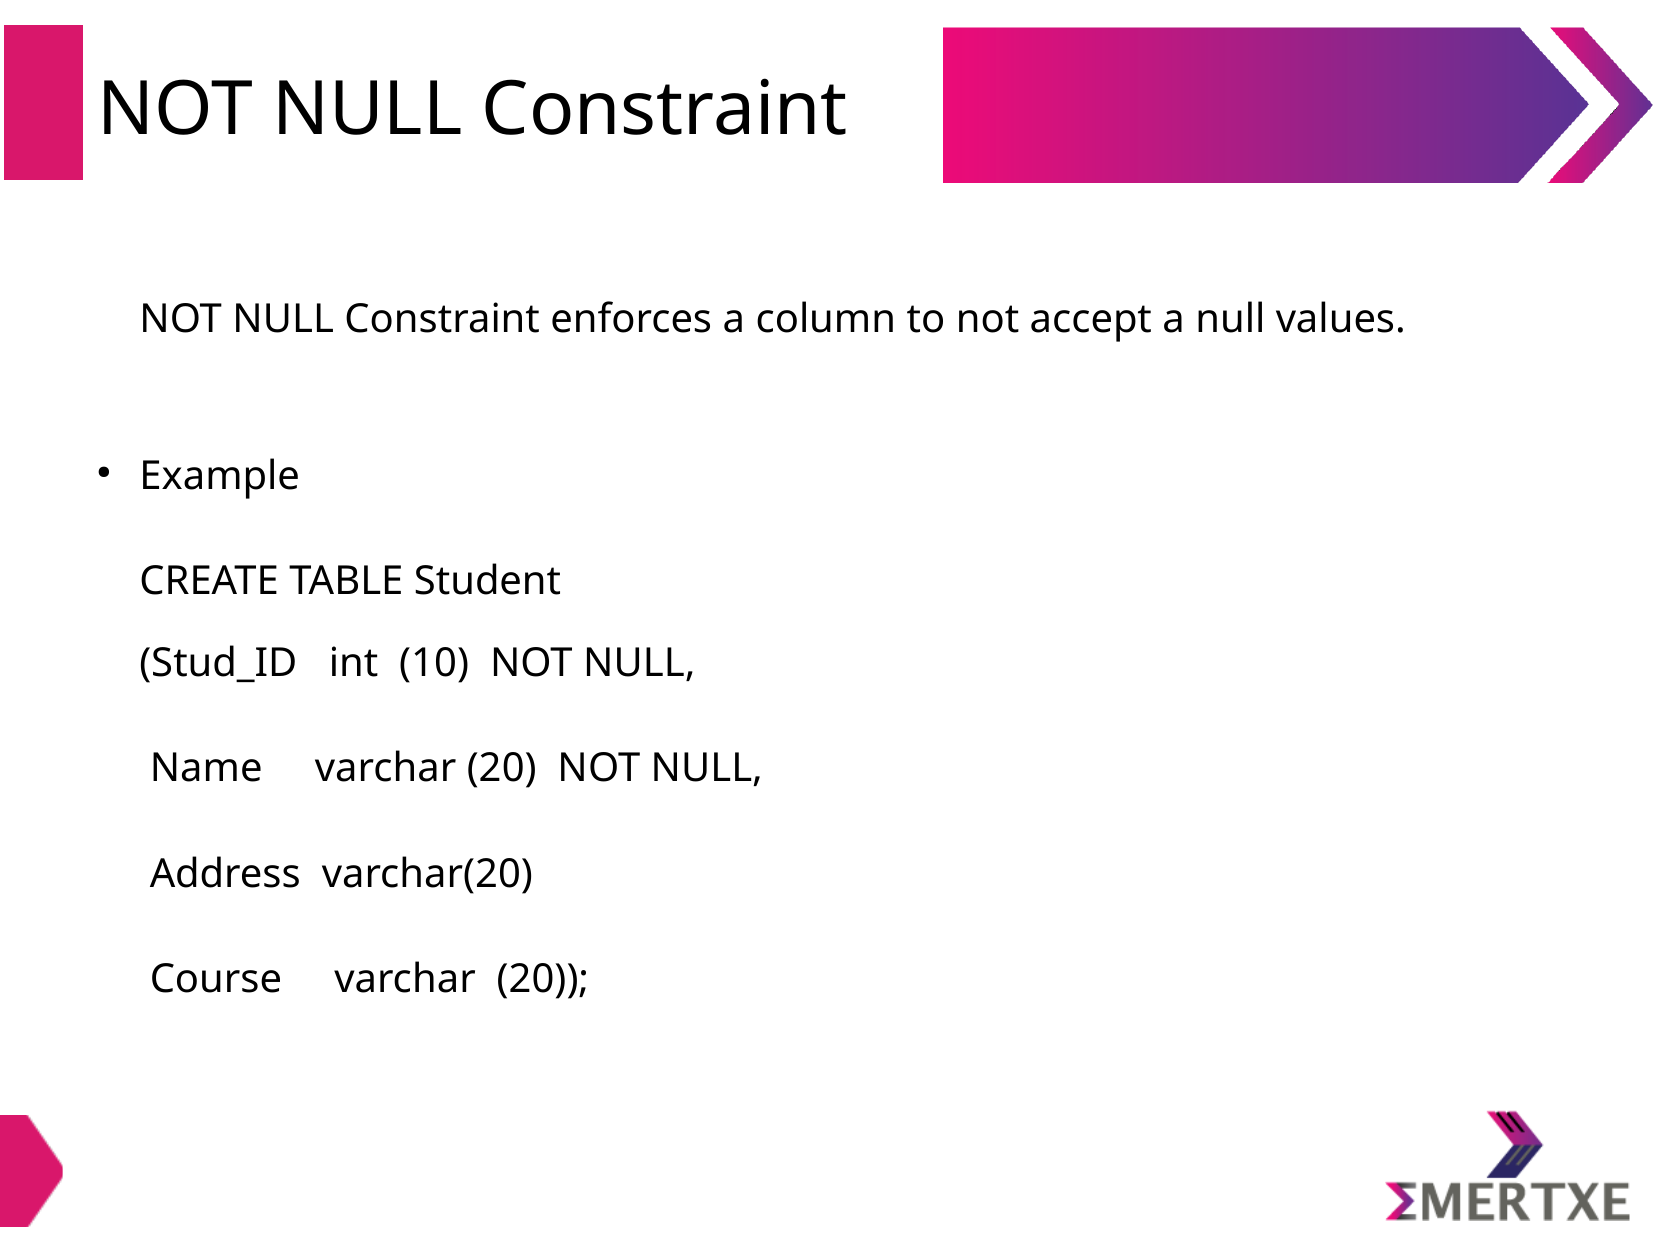

# NOT NULL Constraint
NOT NULL Constraint enforces a column to not accept a null values.
Example
CREATE TABLE Student
(Stud_ID int (10) NOT NULL,
 Name varchar (20) NOT NULL,
 Address varchar(20)
 Course varchar (20));